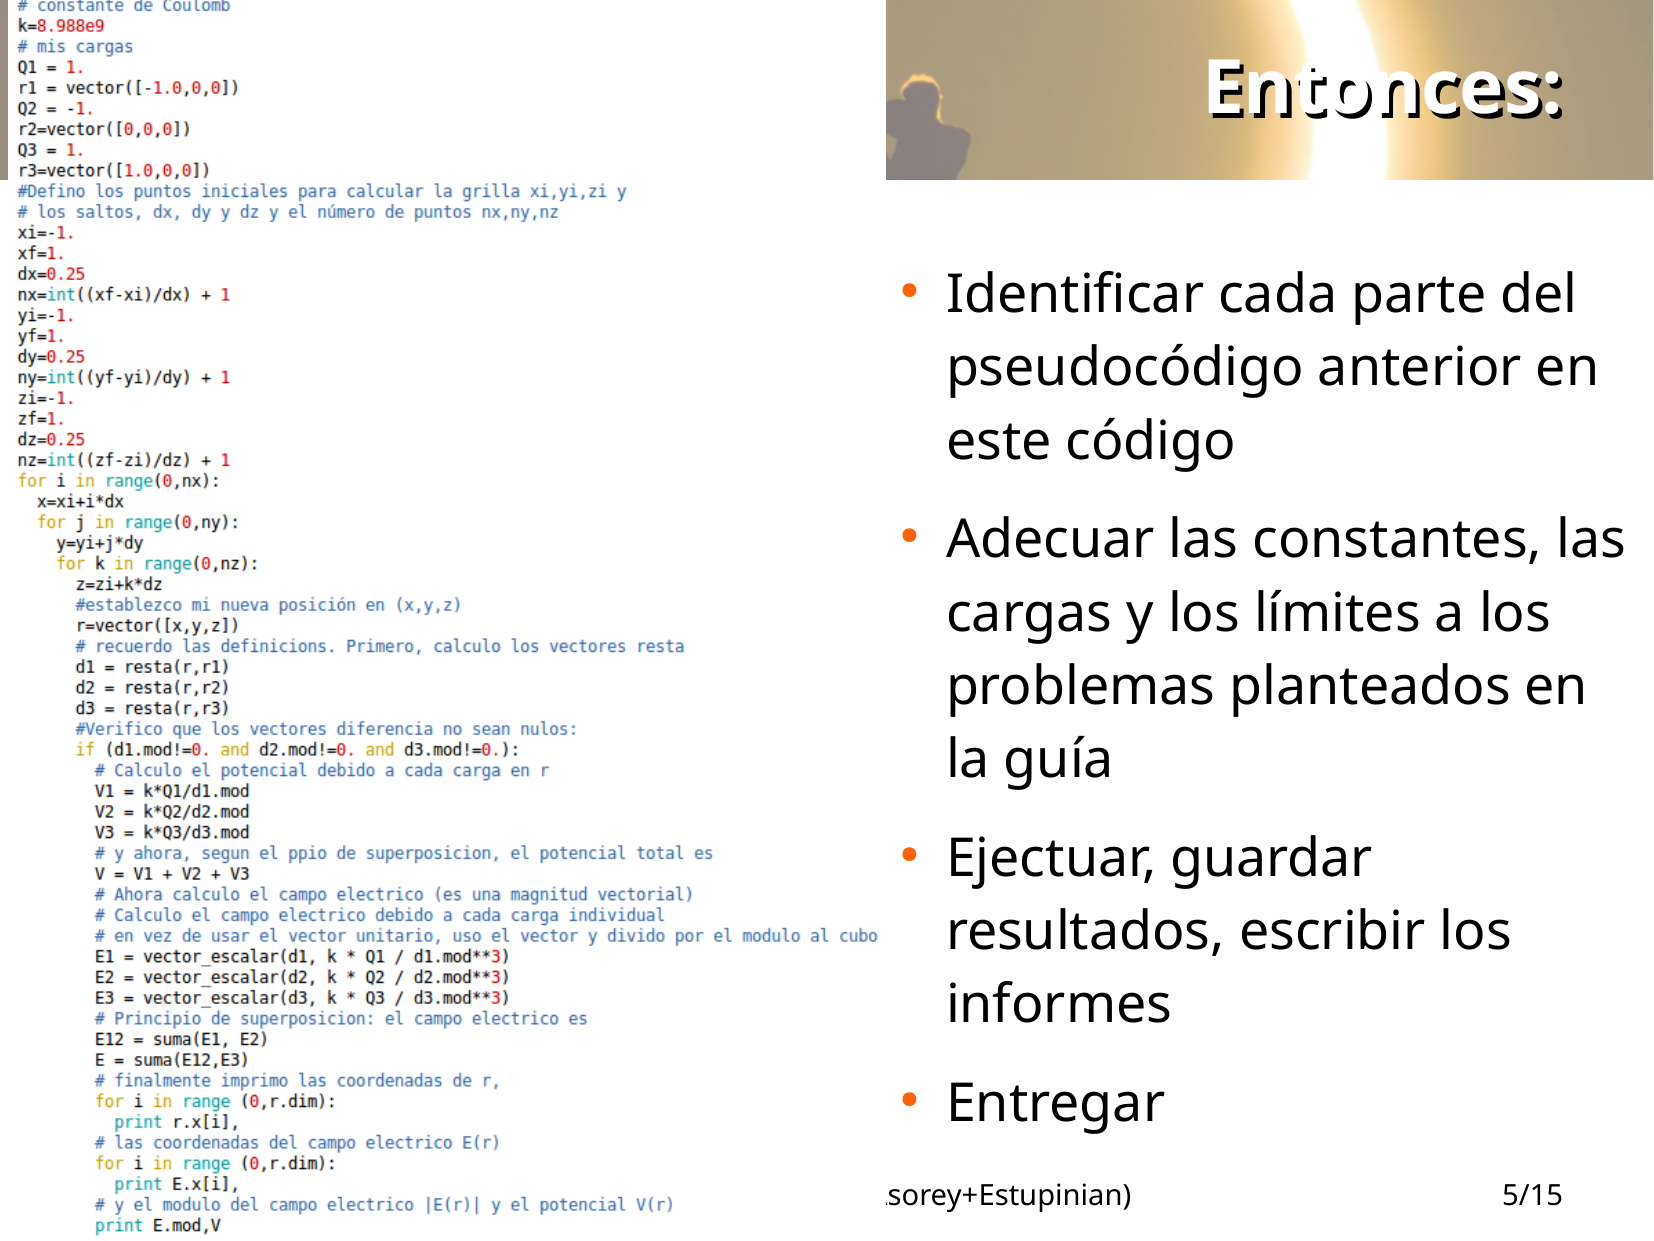

# Entonces:
Identificar cada parte del pseudocódigo anterior en este código
Adecuar las constantes, las cargas y los límites a los problemas planteados en la guía
Ejectuar, guardar resultados, escribir los informes
Entregar
Fisica Para Todos (Nuñez+Asorey+Estupinian)
5